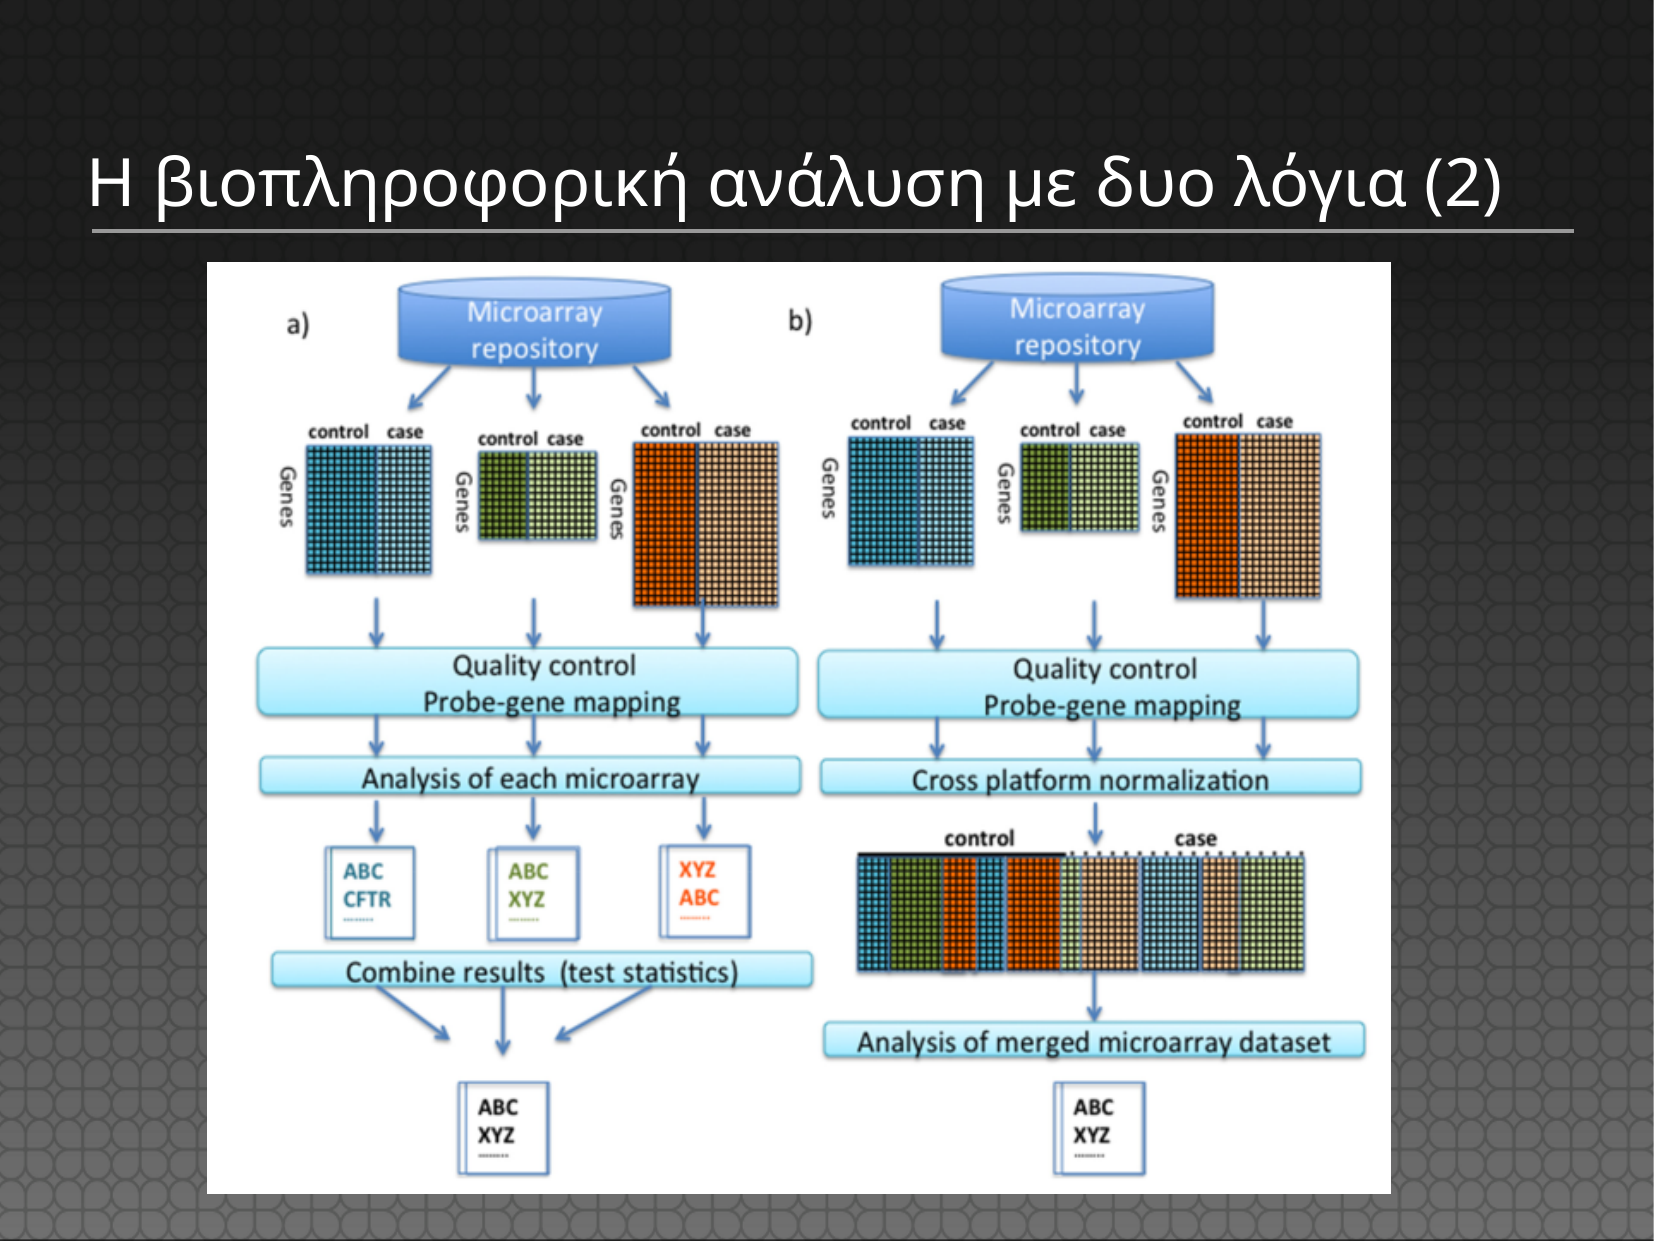

# Η βιοπληροφορική ανάλυση με δυο λόγια (2)